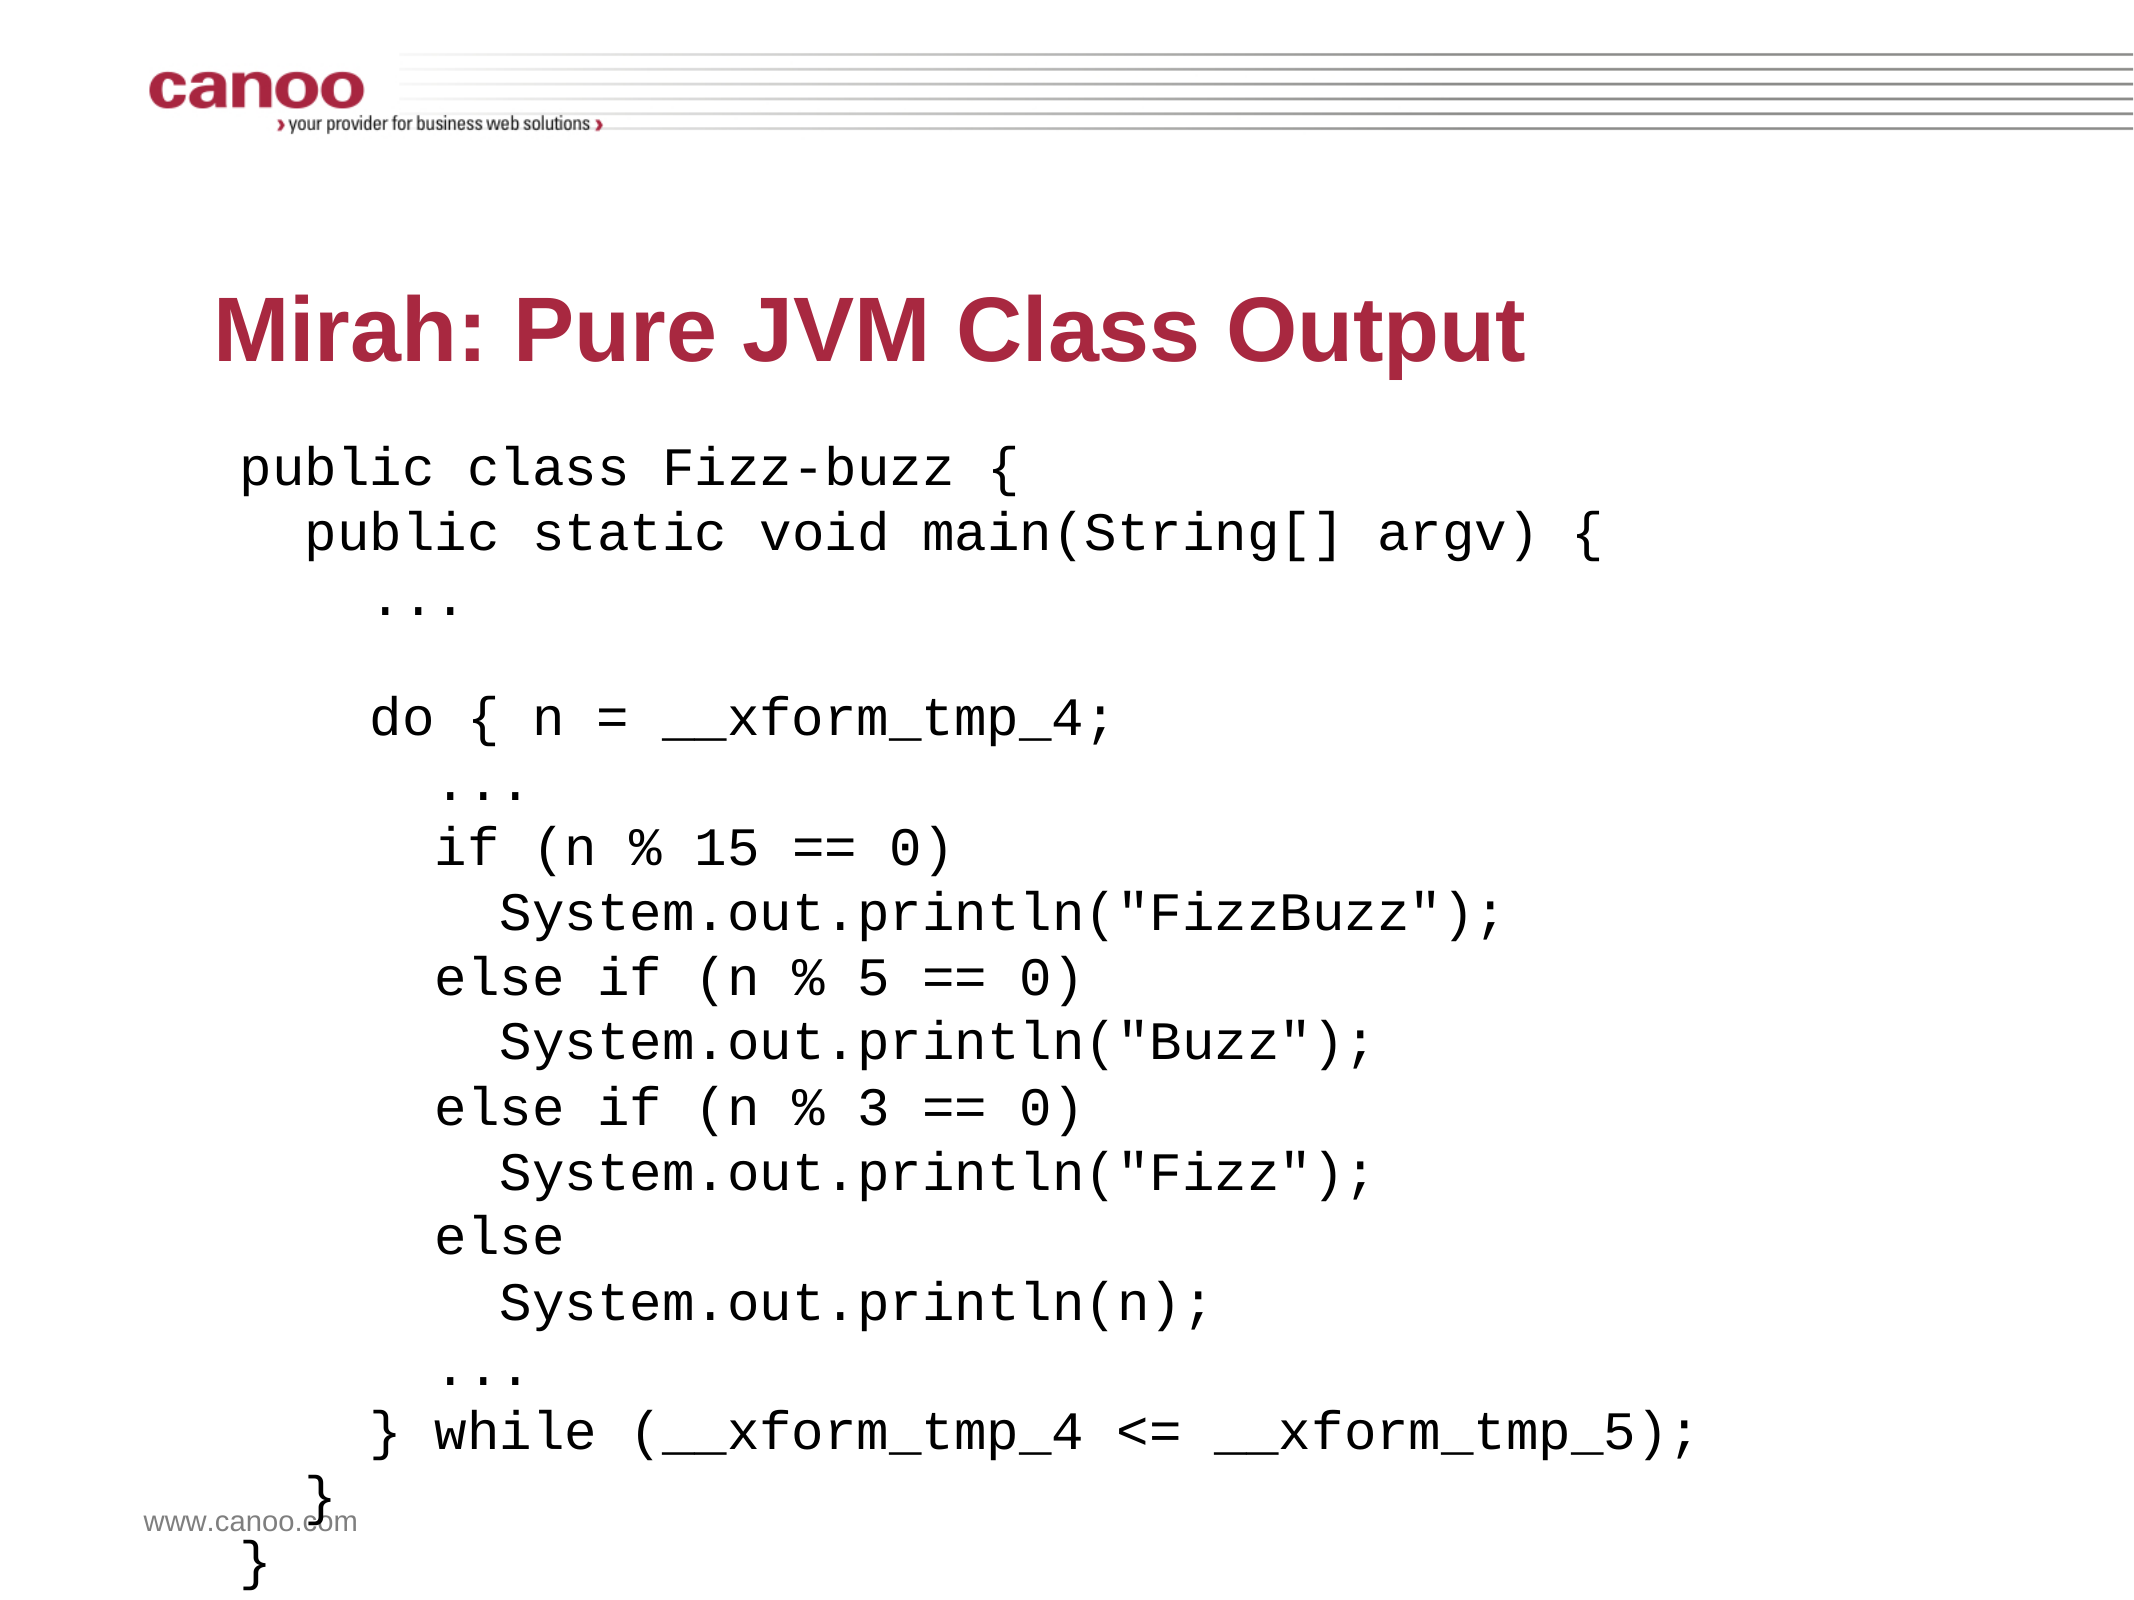

# Mirah: Pure JVM Class Output
public class Fizz-buzz {
 public static void main(String[] argv) {
 ...
 do { n = __xform_tmp_4;
 ...
 if (n % 15 == 0)
 System.out.println("FizzBuzz");
 else if (n % 5 == 0)
 System.out.println("Buzz");
 else if (n % 3 == 0)
 System.out.println("Fizz");
 else
 System.out.println(n);
 ...
 } while (__xform_tmp_4 <= __xform_tmp_5);
 }
}